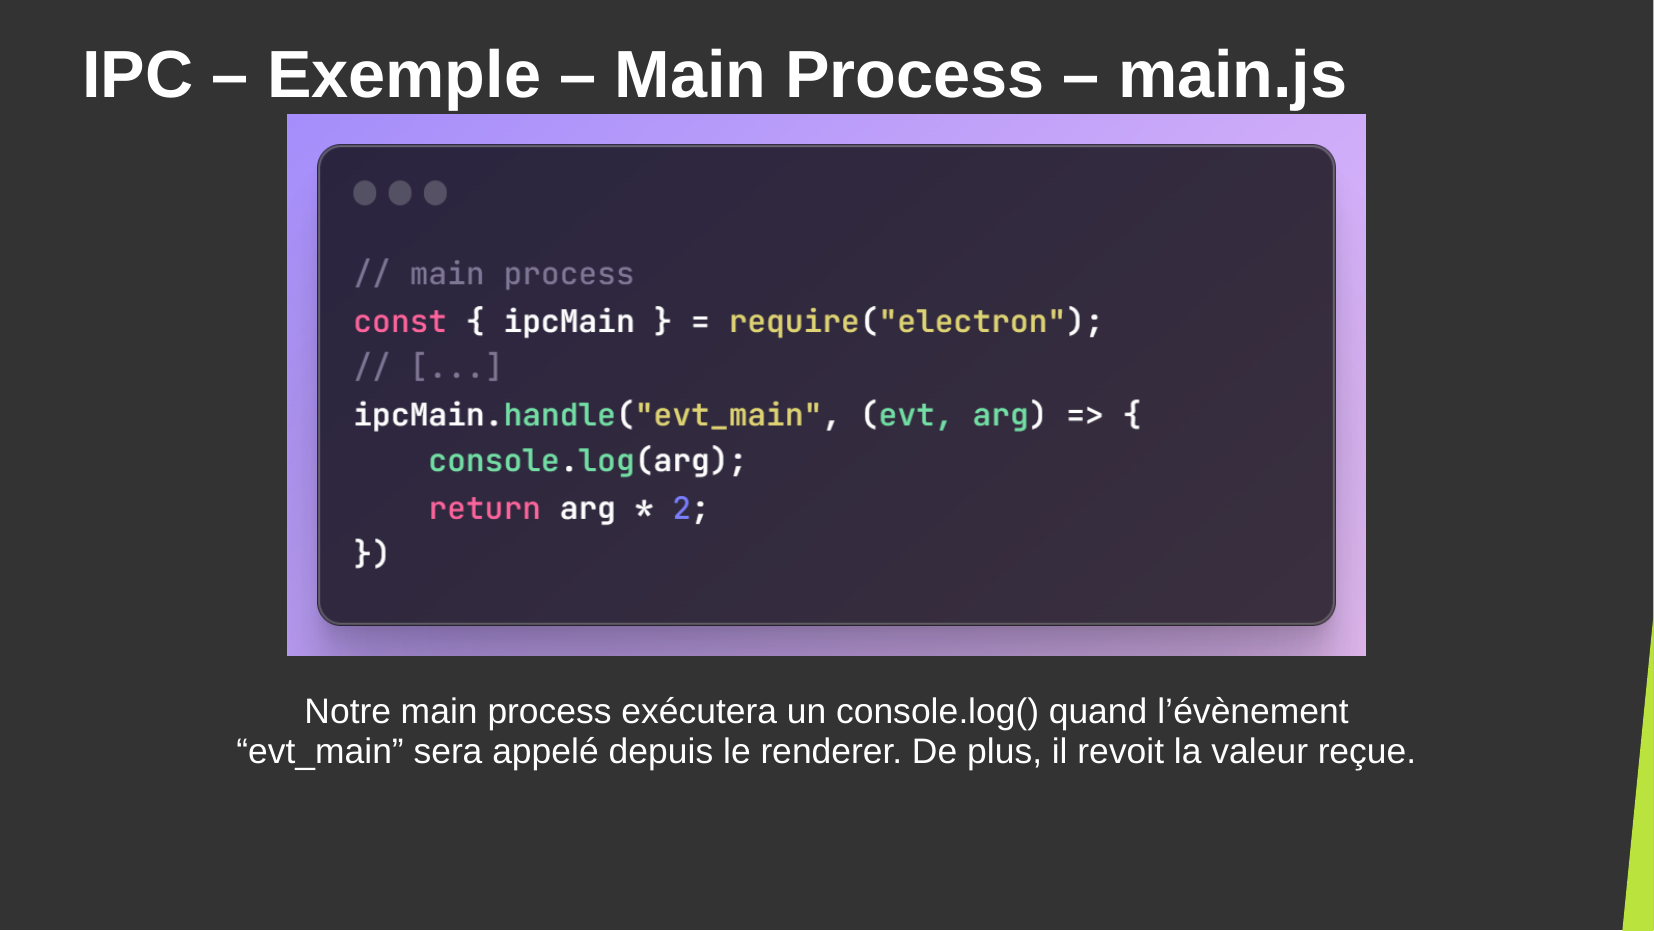

# IPC – Exemple – Main Process – main.js
Notre main process exécutera un console.log() quand l’évènement “evt_main” sera appelé depuis le renderer. De plus, il revoit la valeur reçue.